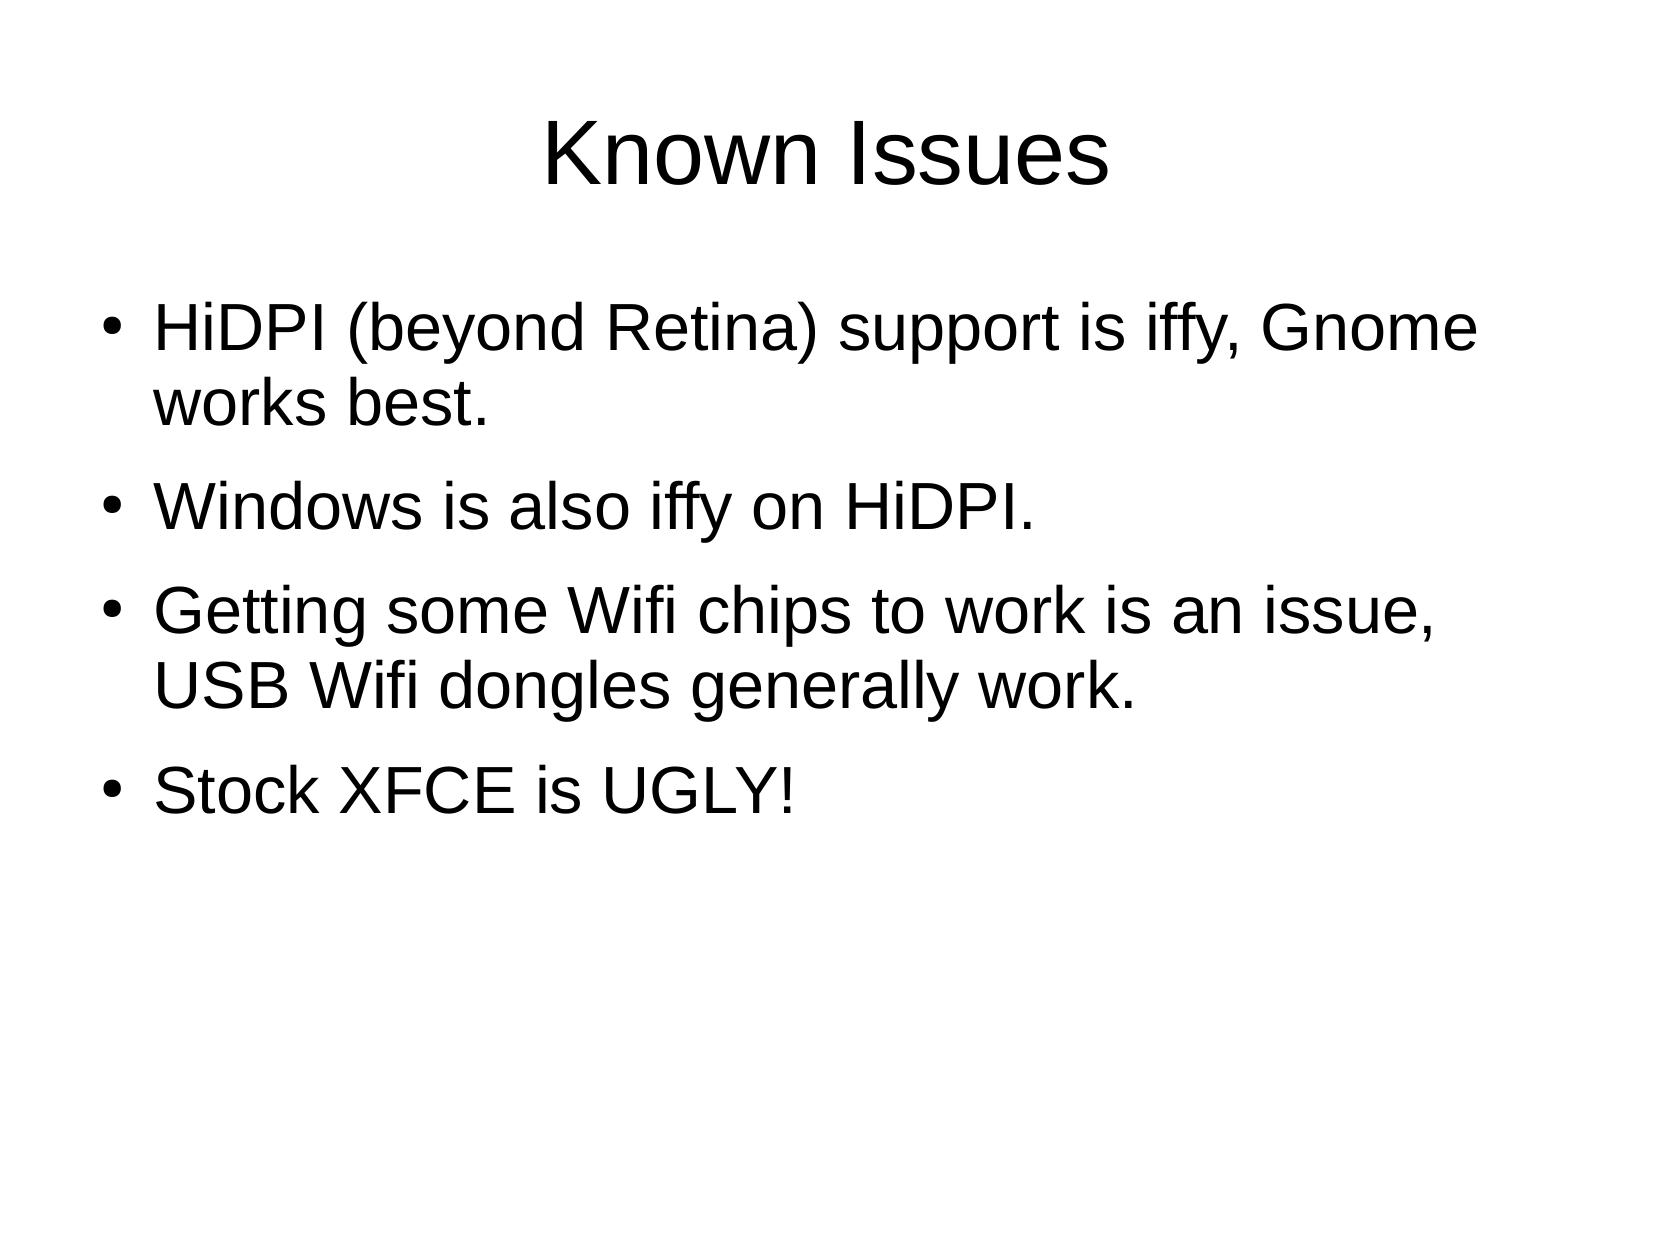

# Known Issues
HiDPI (beyond Retina) support is iffy, Gnome works best.
Windows is also iffy on HiDPI.
Getting some Wifi chips to work is an issue, USB Wifi dongles generally work.
Stock XFCE is UGLY!